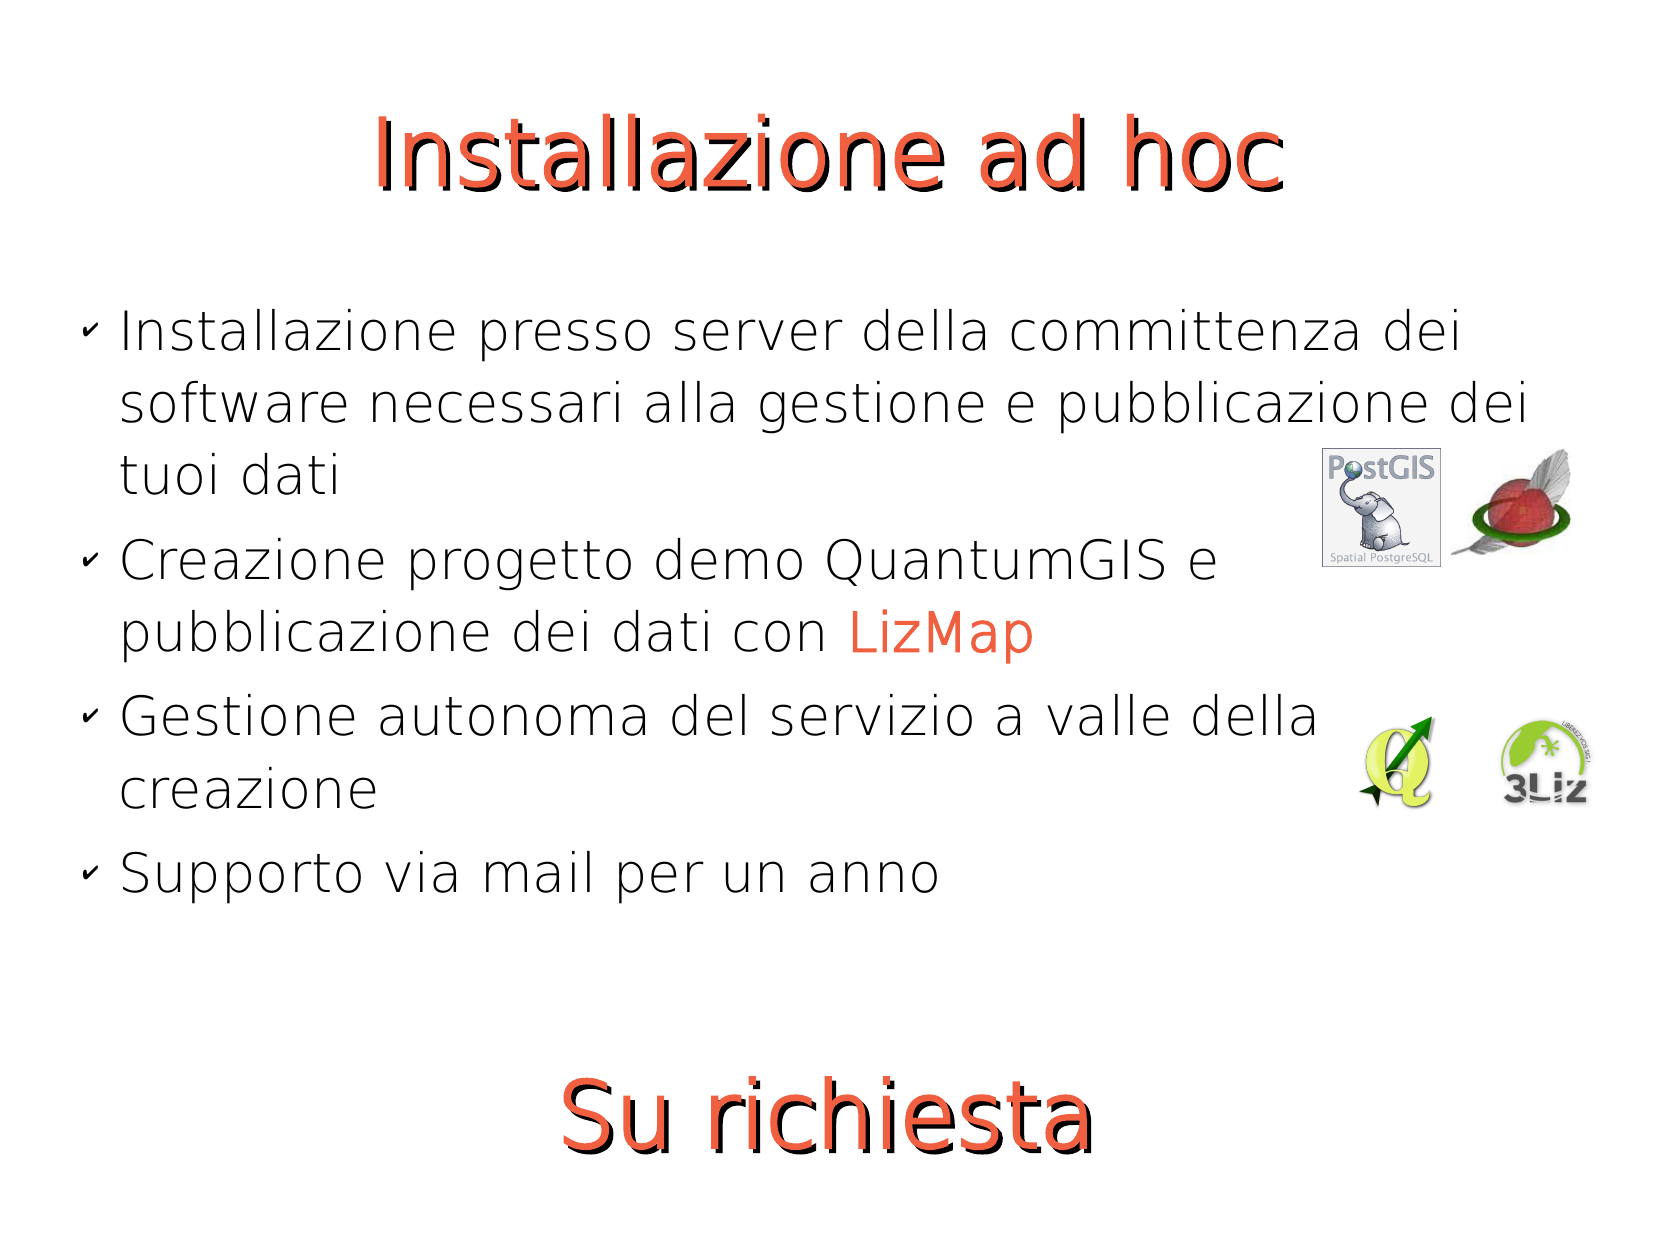

# Installazione ad hoc
Installazione presso server della committenza dei software necessari alla gestione e pubblicazione dei tuoi dati
Creazione progetto demo QuantumGIS e pubblicazione dei dati con LizMap
Gestione autonoma del servizio a valle della creazione
Supporto via mail per un anno
Su richiesta